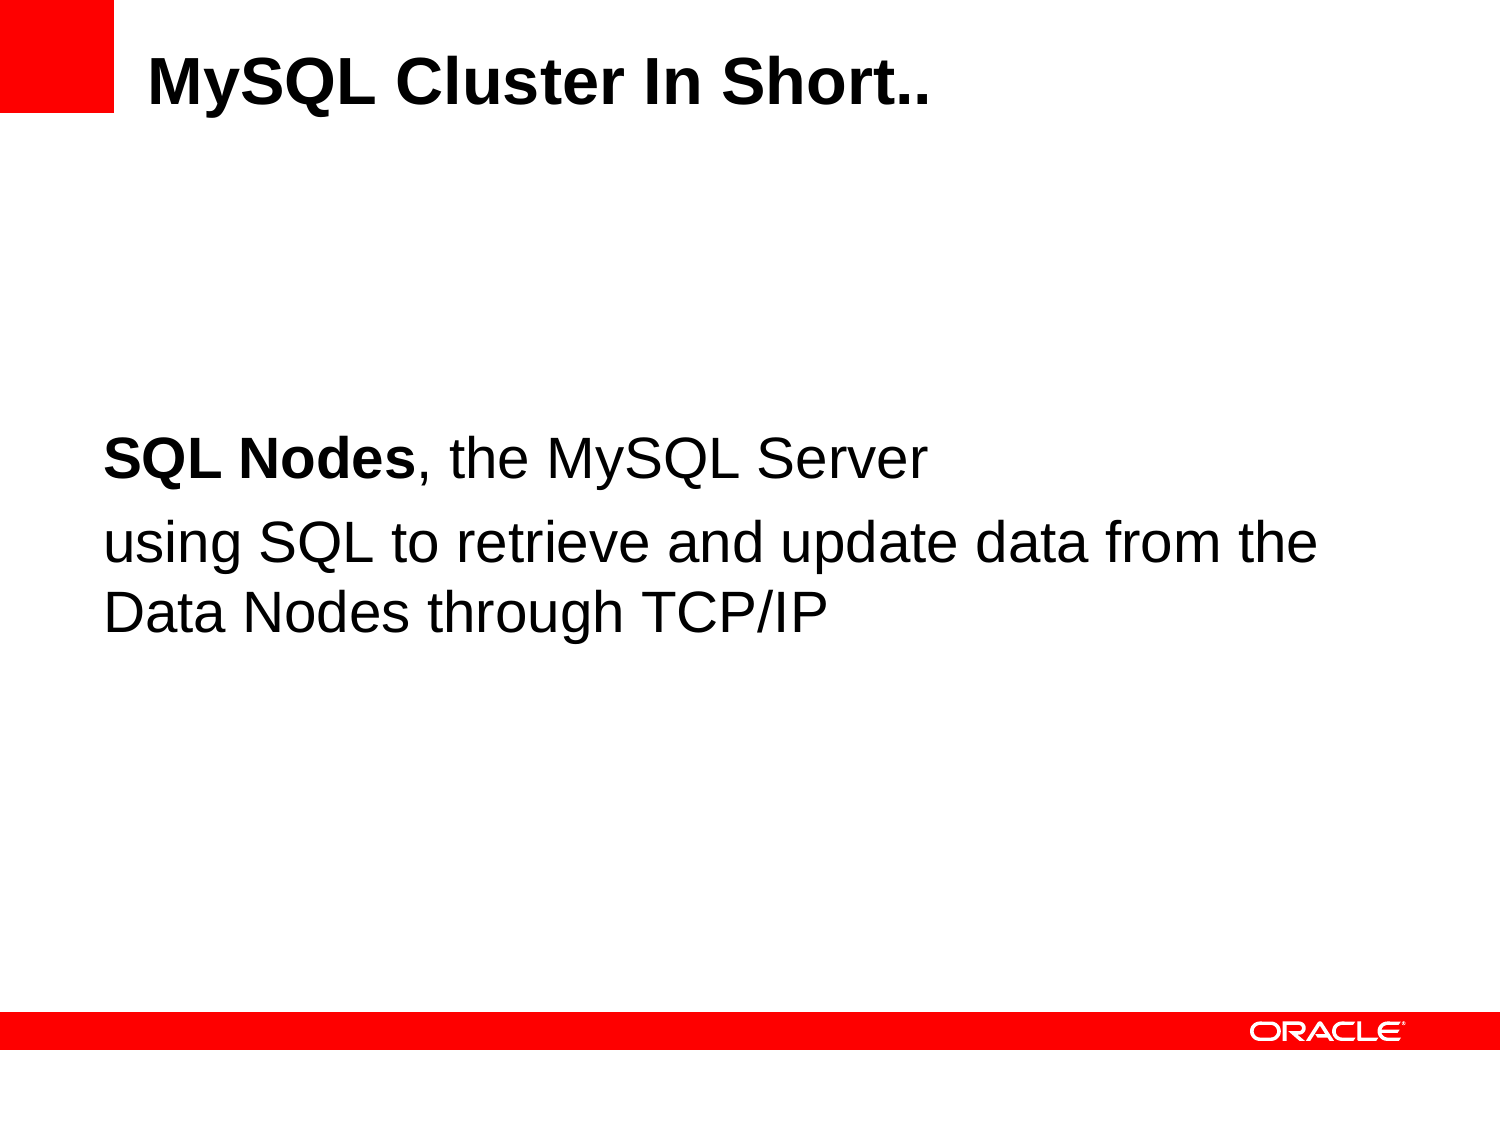

# MySQL Cluster In Short..
SQL Nodes, the MySQL Server
using SQL to retrieve and update data from the Data Nodes through TCP/IP